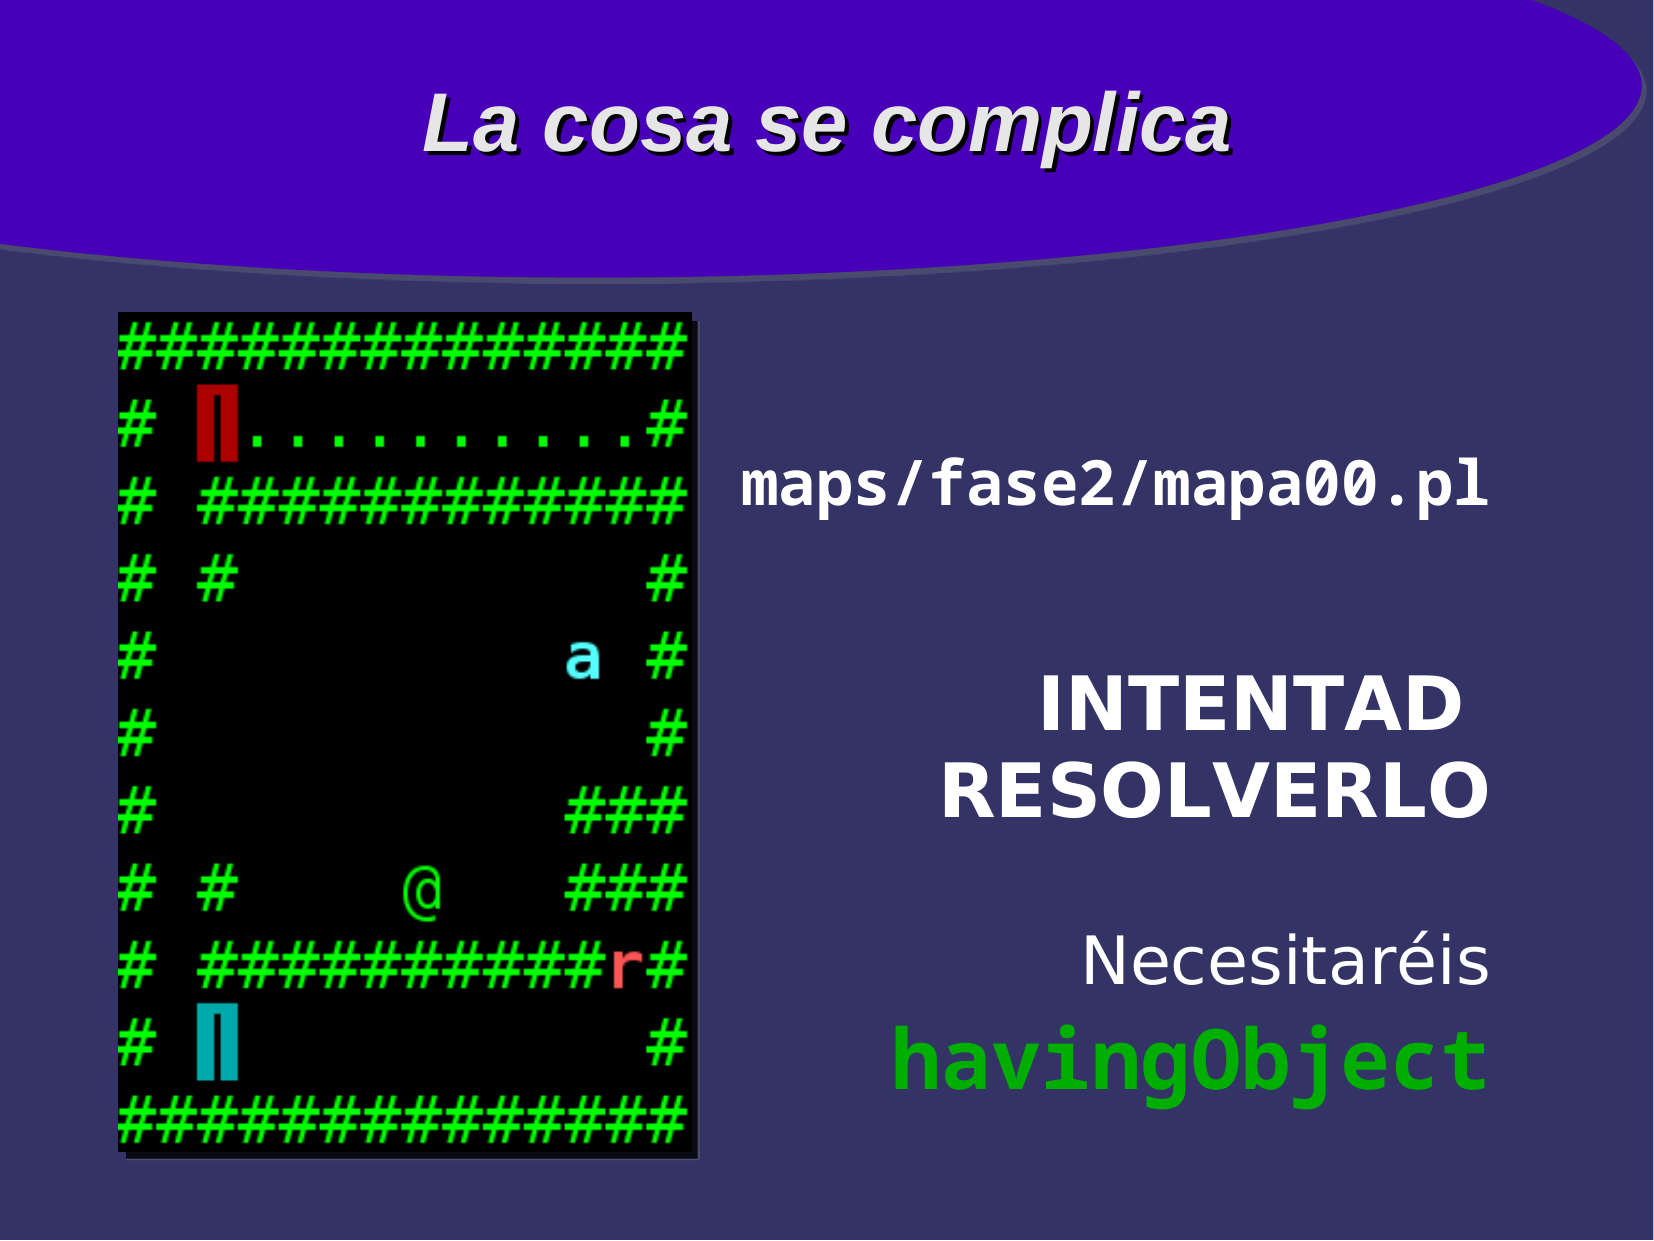

# La cosa se complica
maps/fase2/mapa00.pl
INTENTAD
RESOLVERLO
Necesitaréis
havingObject